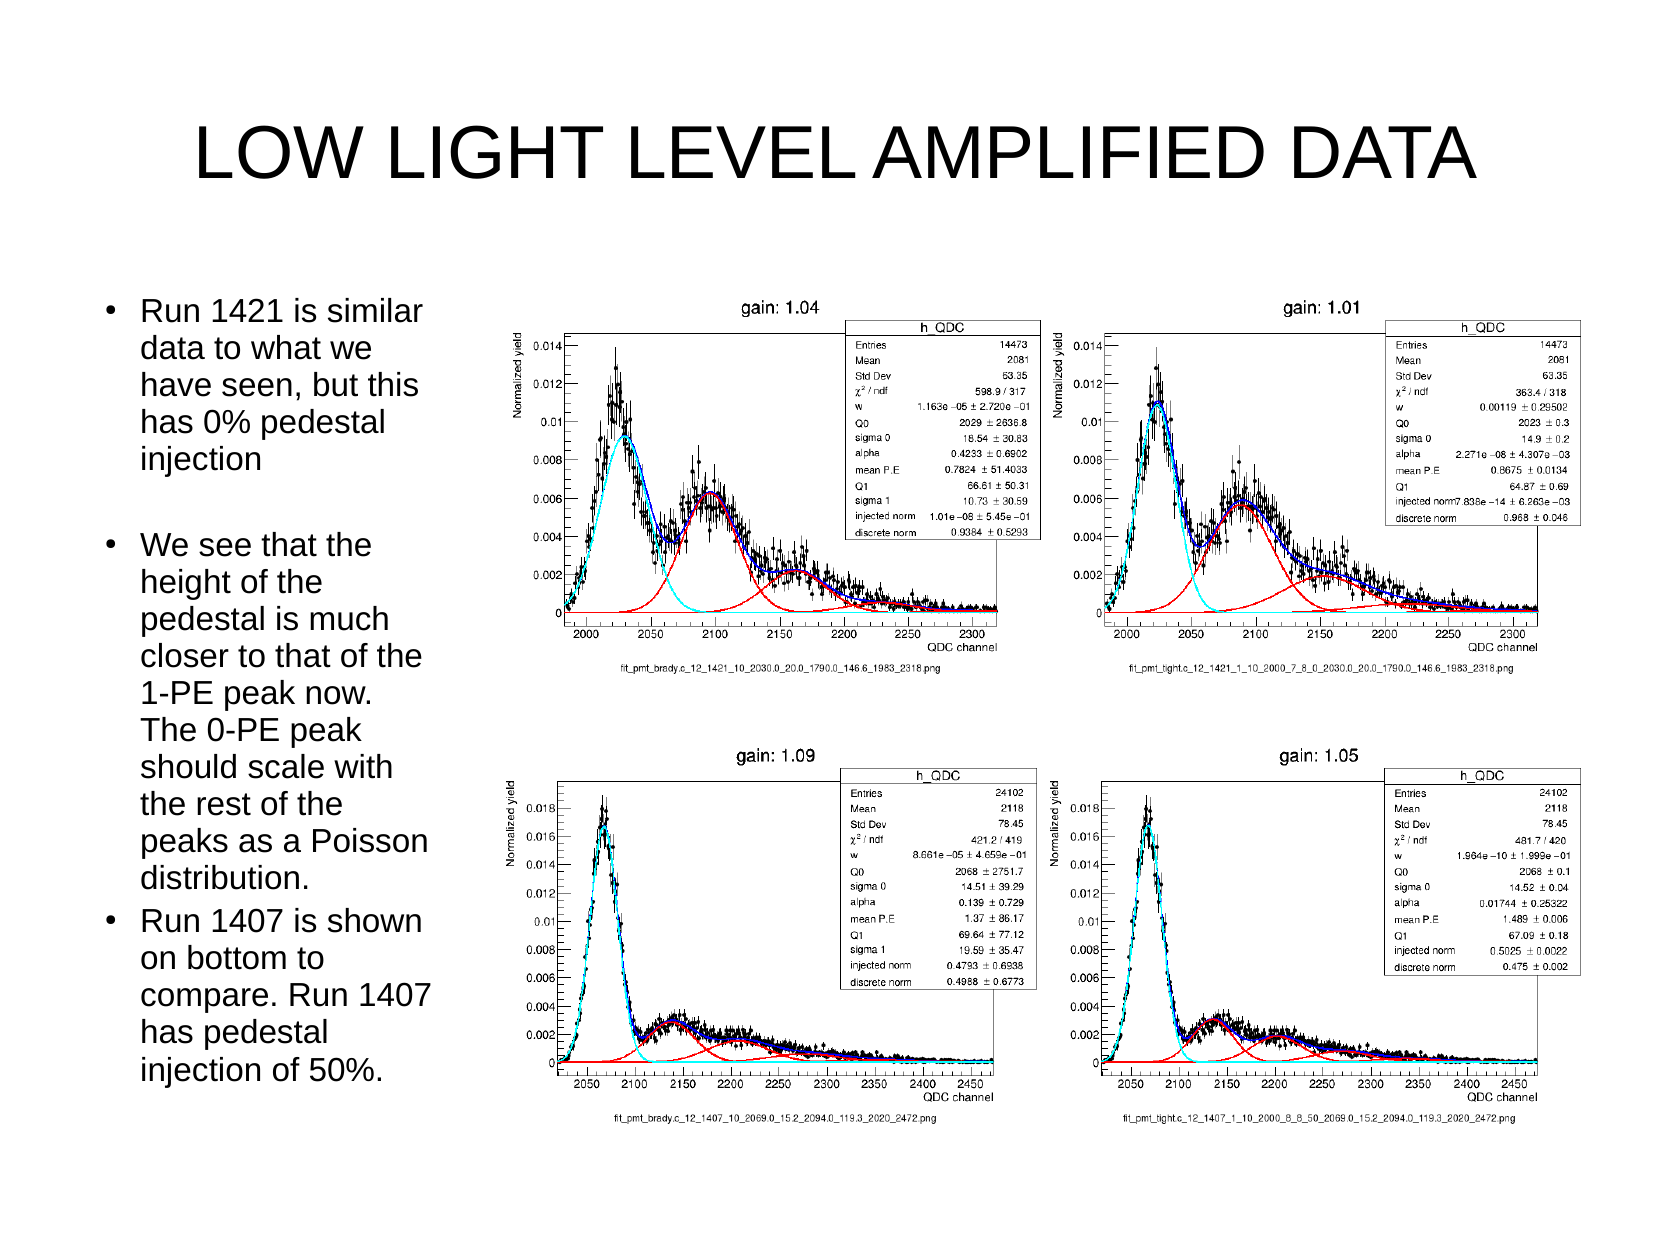

# LOW LIGHT LEVEL AMPLIFIED DATA
Run 1421 is similar data to what we have seen, but this has 0% pedestal injection
We see that the height of the pedestal is much closer to that of the 1-PE peak now. The 0-PE peak should scale with the rest of the peaks as a Poisson distribution.
Run 1407 is shown on bottom to compare. Run 1407 has pedestal injection of 50%.